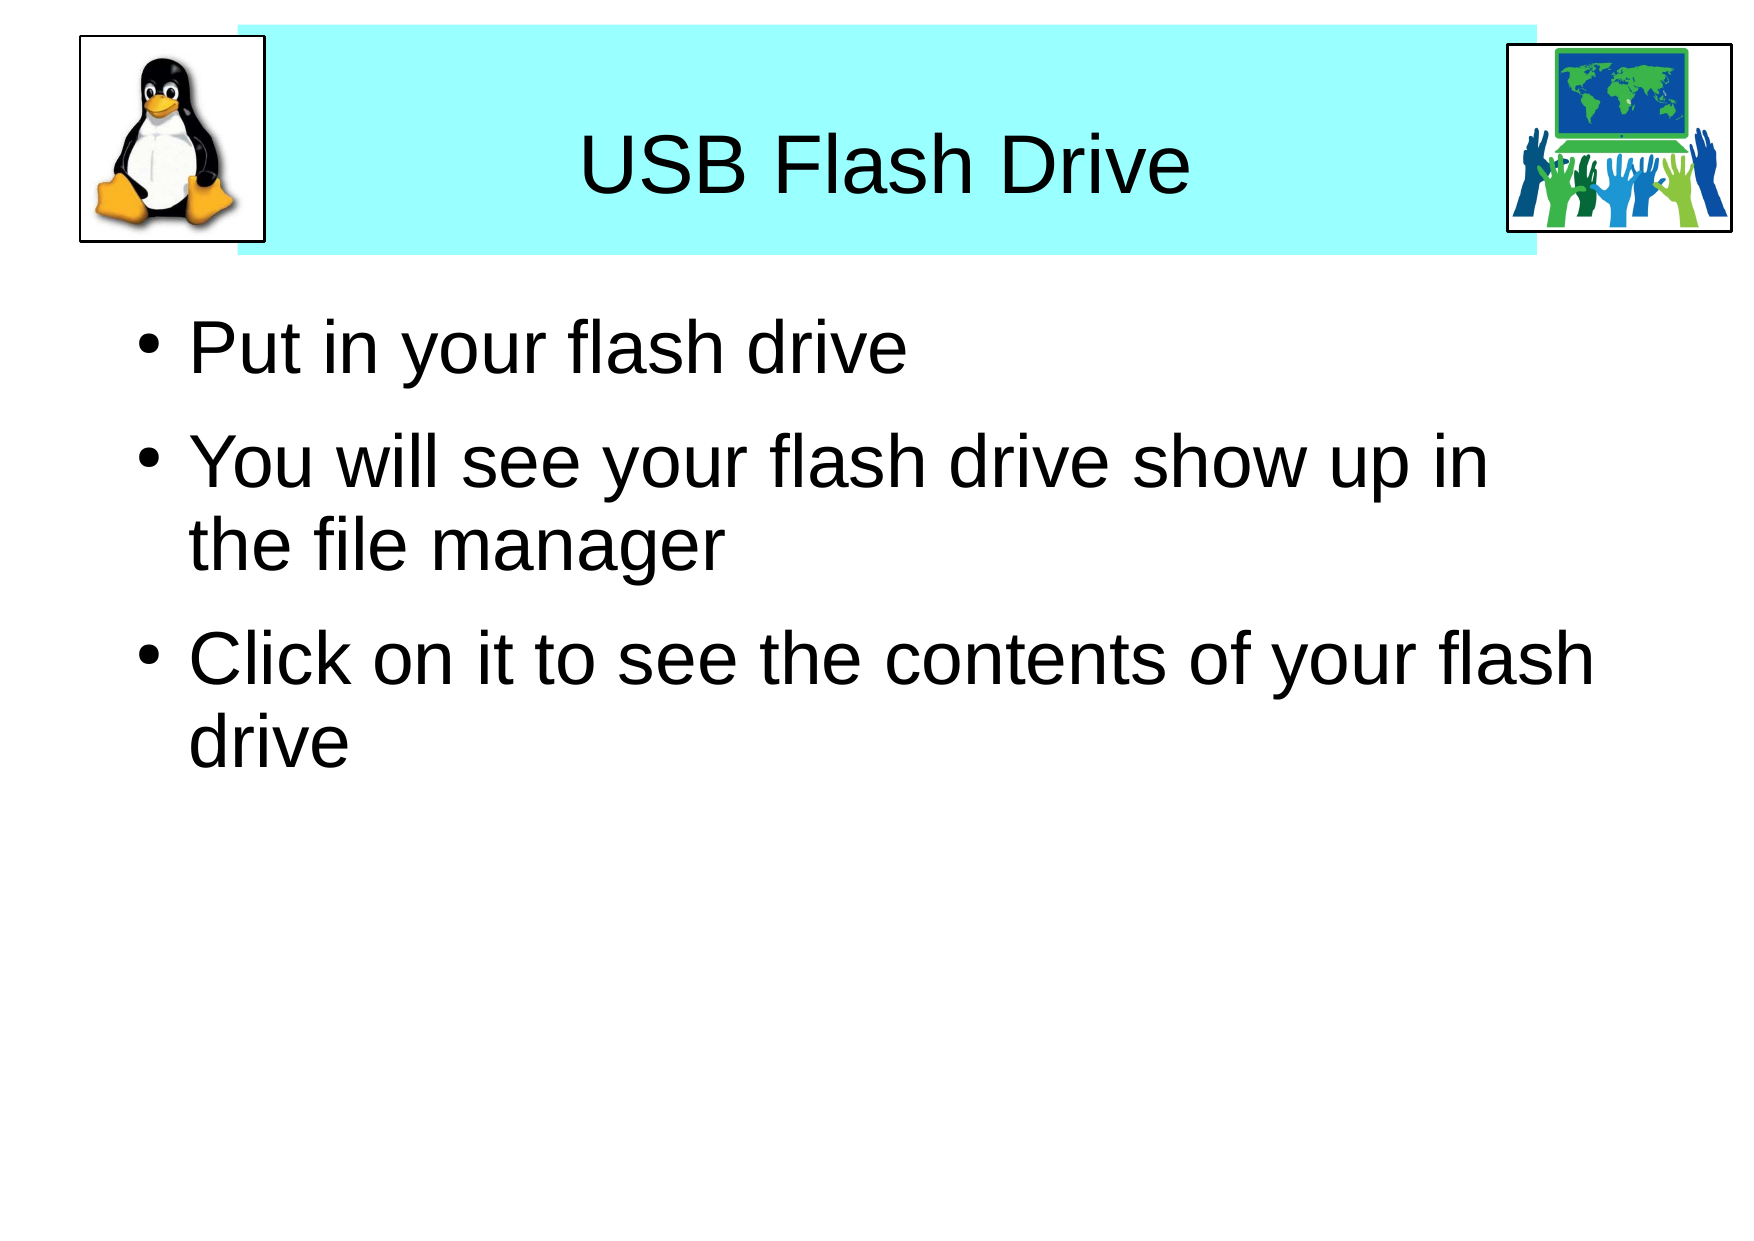

# USB Flash Drive
Put in your flash drive
You will see your flash drive show up in the file manager
Click on it to see the contents of your flash drive